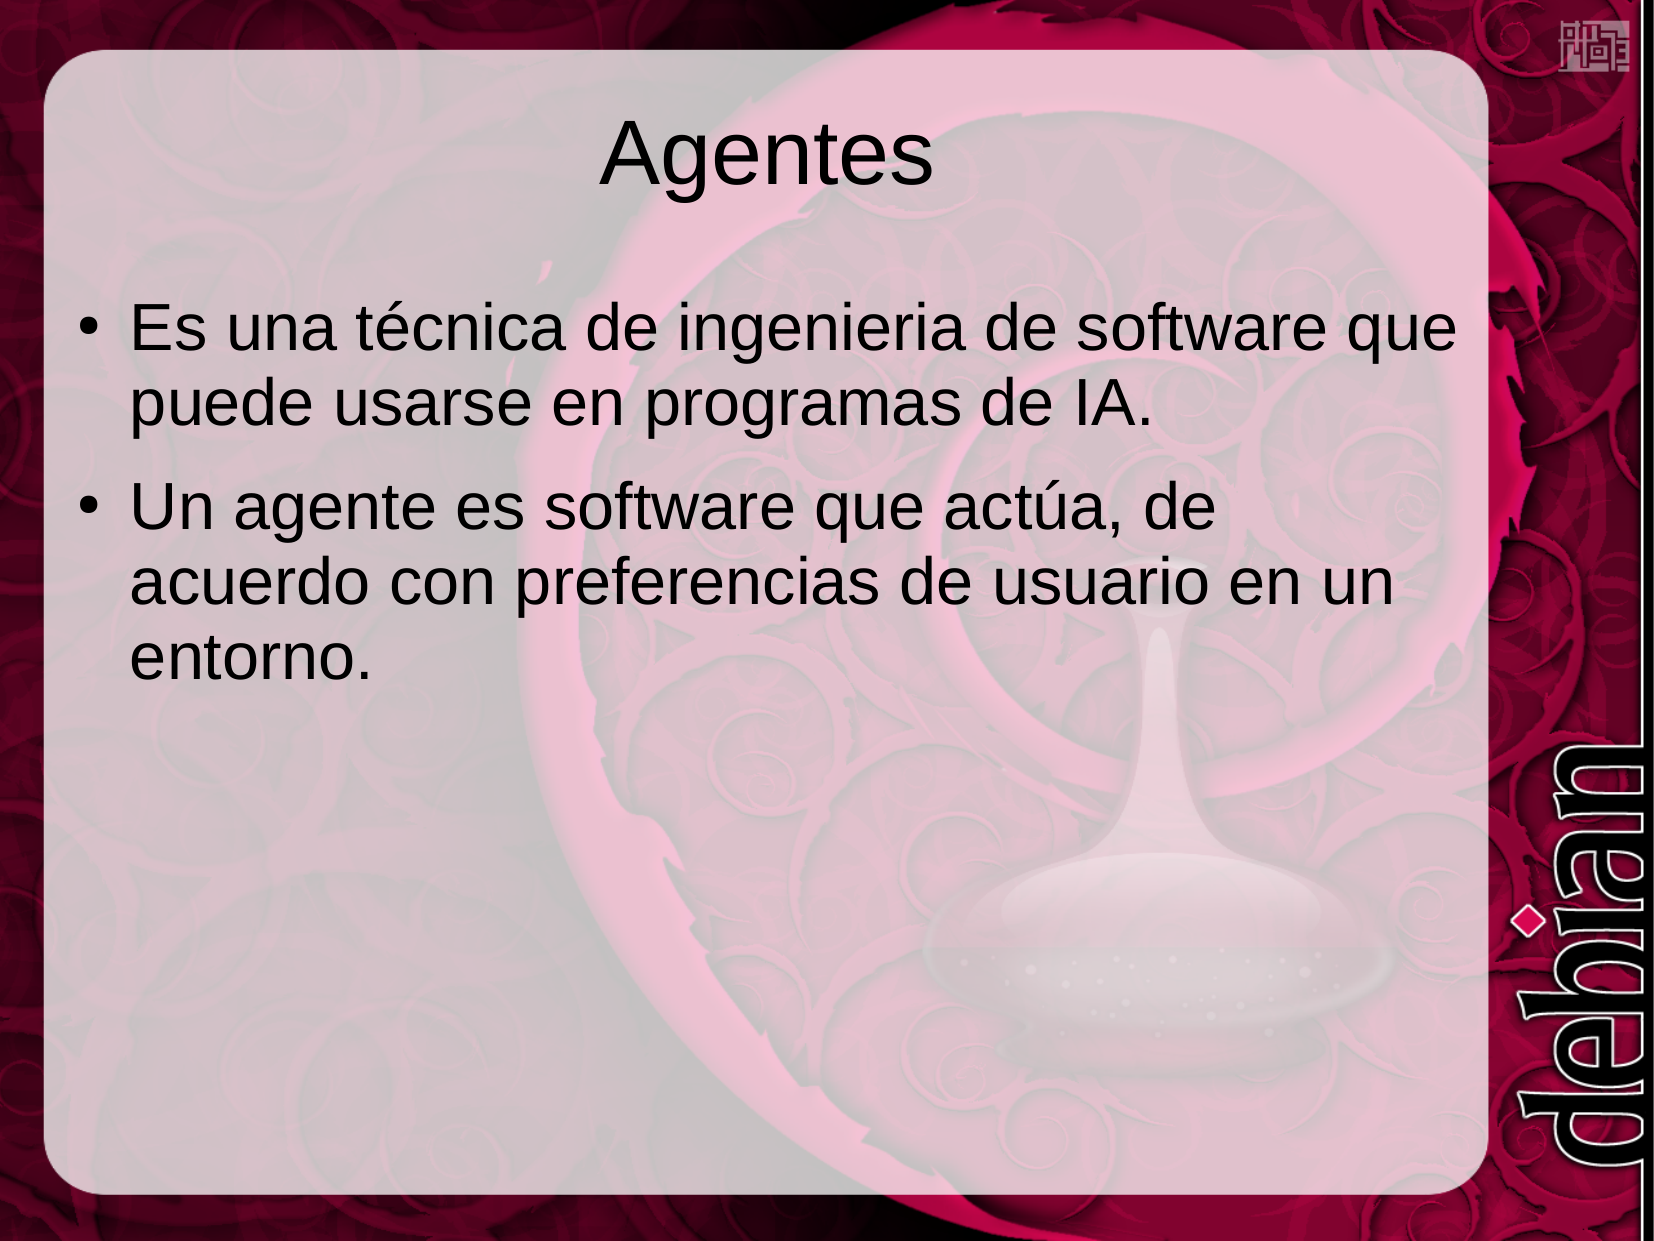

# Agentes
Es una técnica de ingenieria de software que puede usarse en programas de IA.
Un agente es software que actúa, de acuerdo con preferencias de usuario en un entorno.